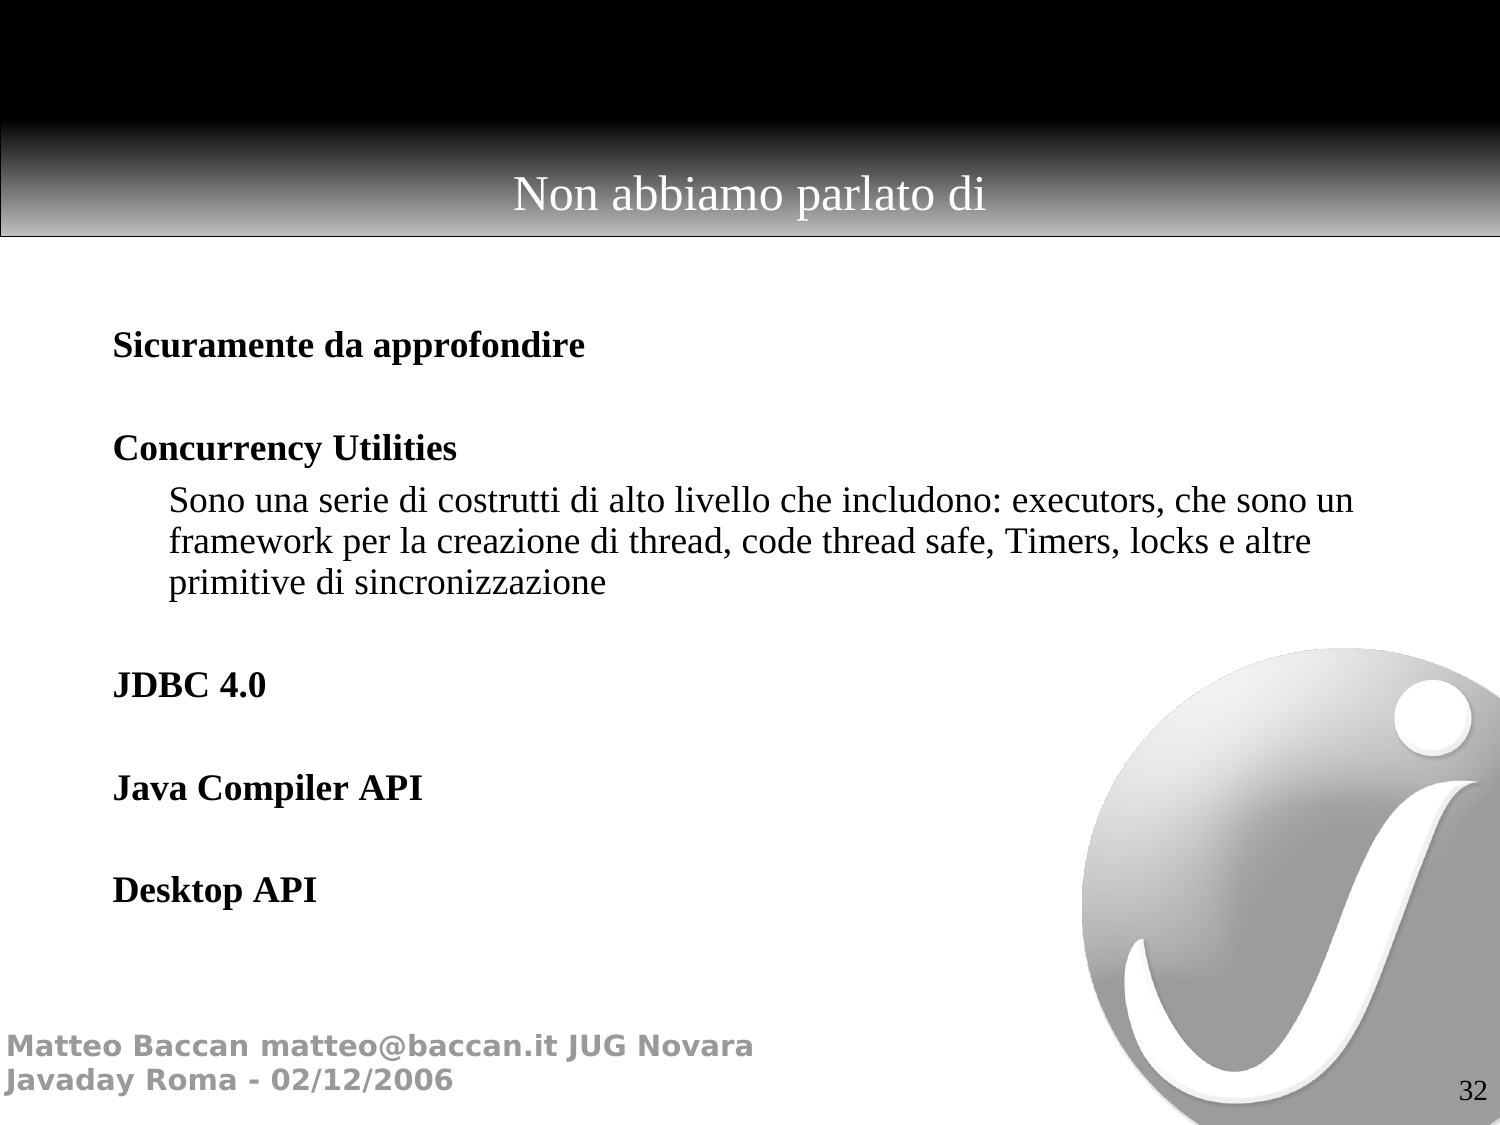

# Non abbiamo parlato di
Sicuramente da approfondire
Concurrency Utilities
Sono una serie di costrutti di alto livello che includono: executors, che sono un framework per la creazione di thread, code thread safe, Timers, locks e altre primitive di sincronizzazione
JDBC 4.0
Java Compiler API
Desktop API